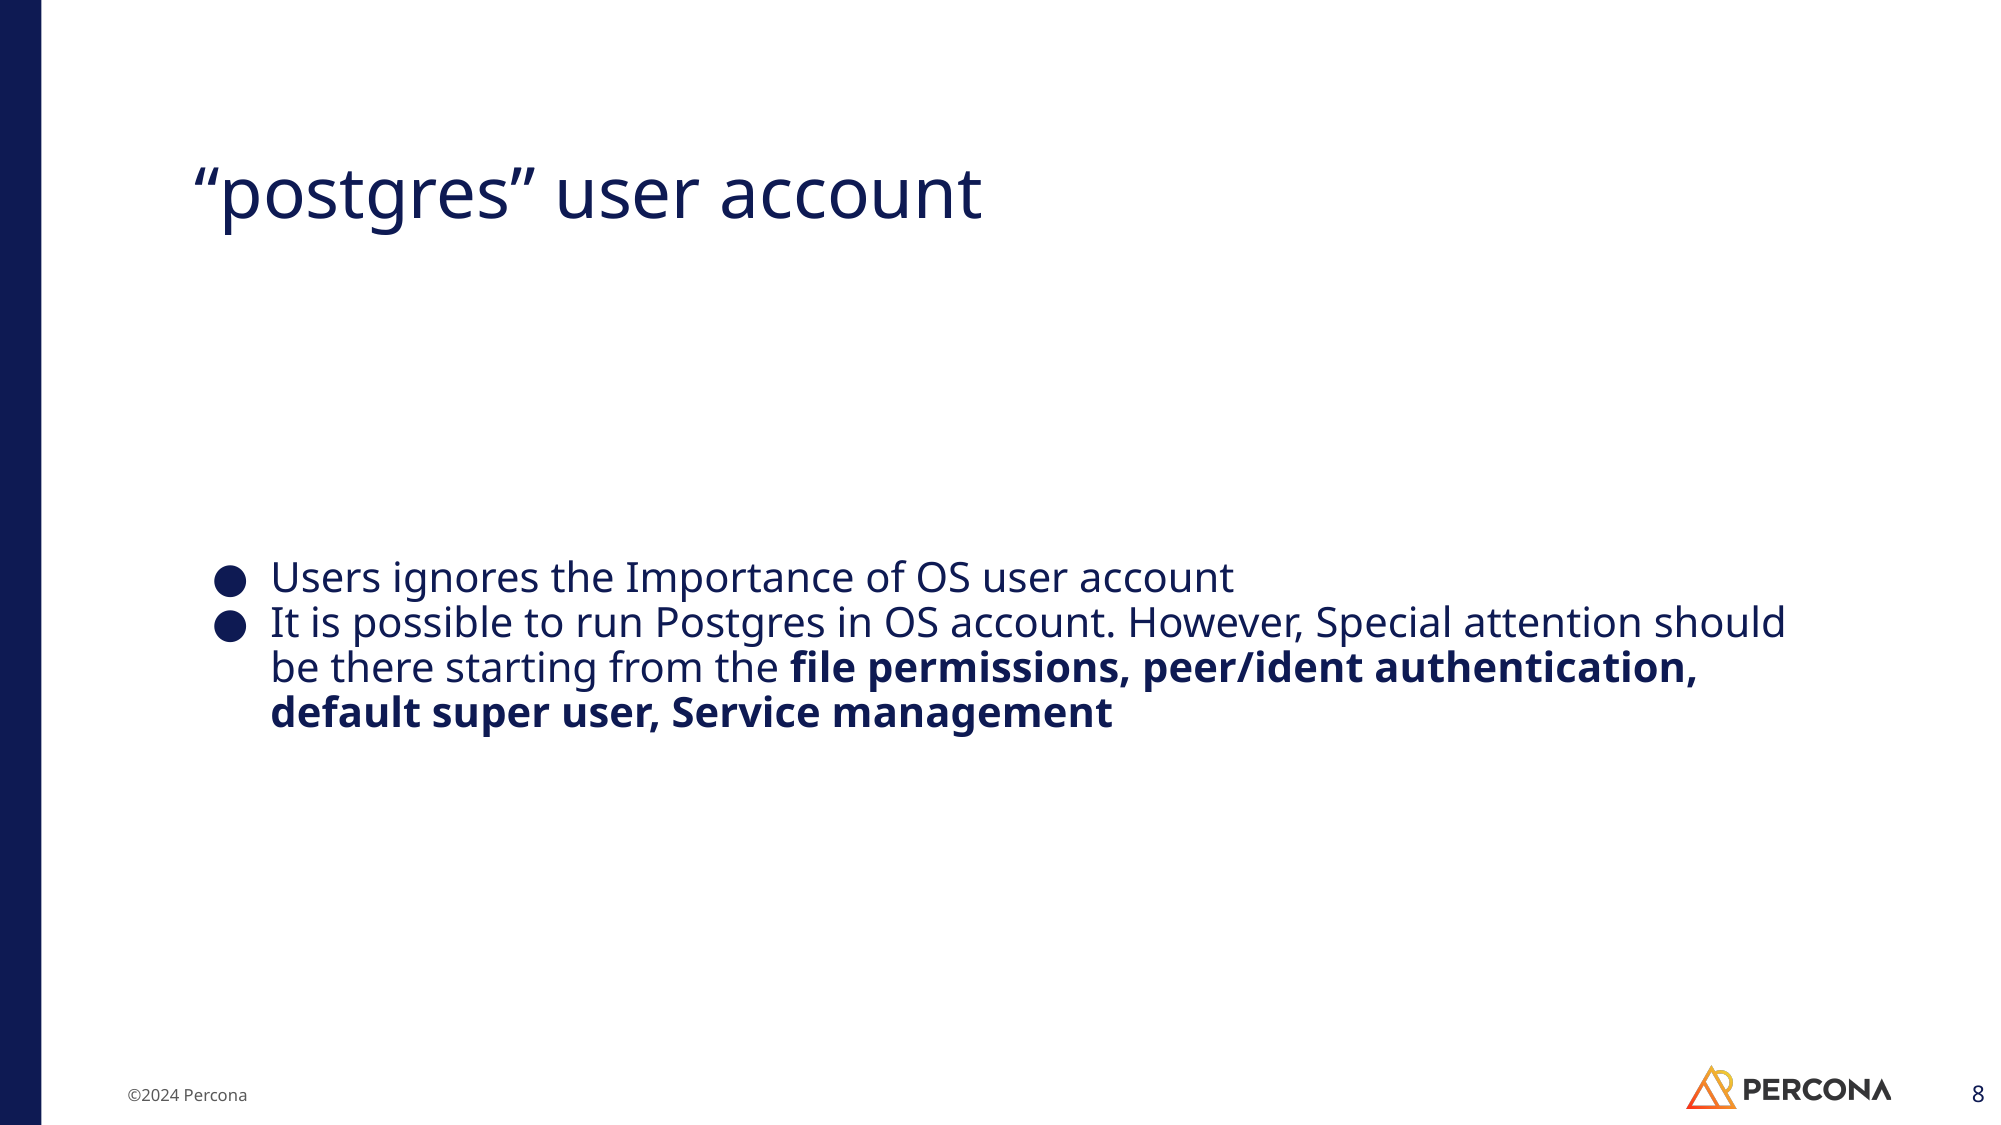

“postgres” user account
# Users ignores the Importance of OS user account
It is possible to run Postgres in OS account. However, Special attention should be there starting from the file permissions, peer/ident authentication, default super user, Service management